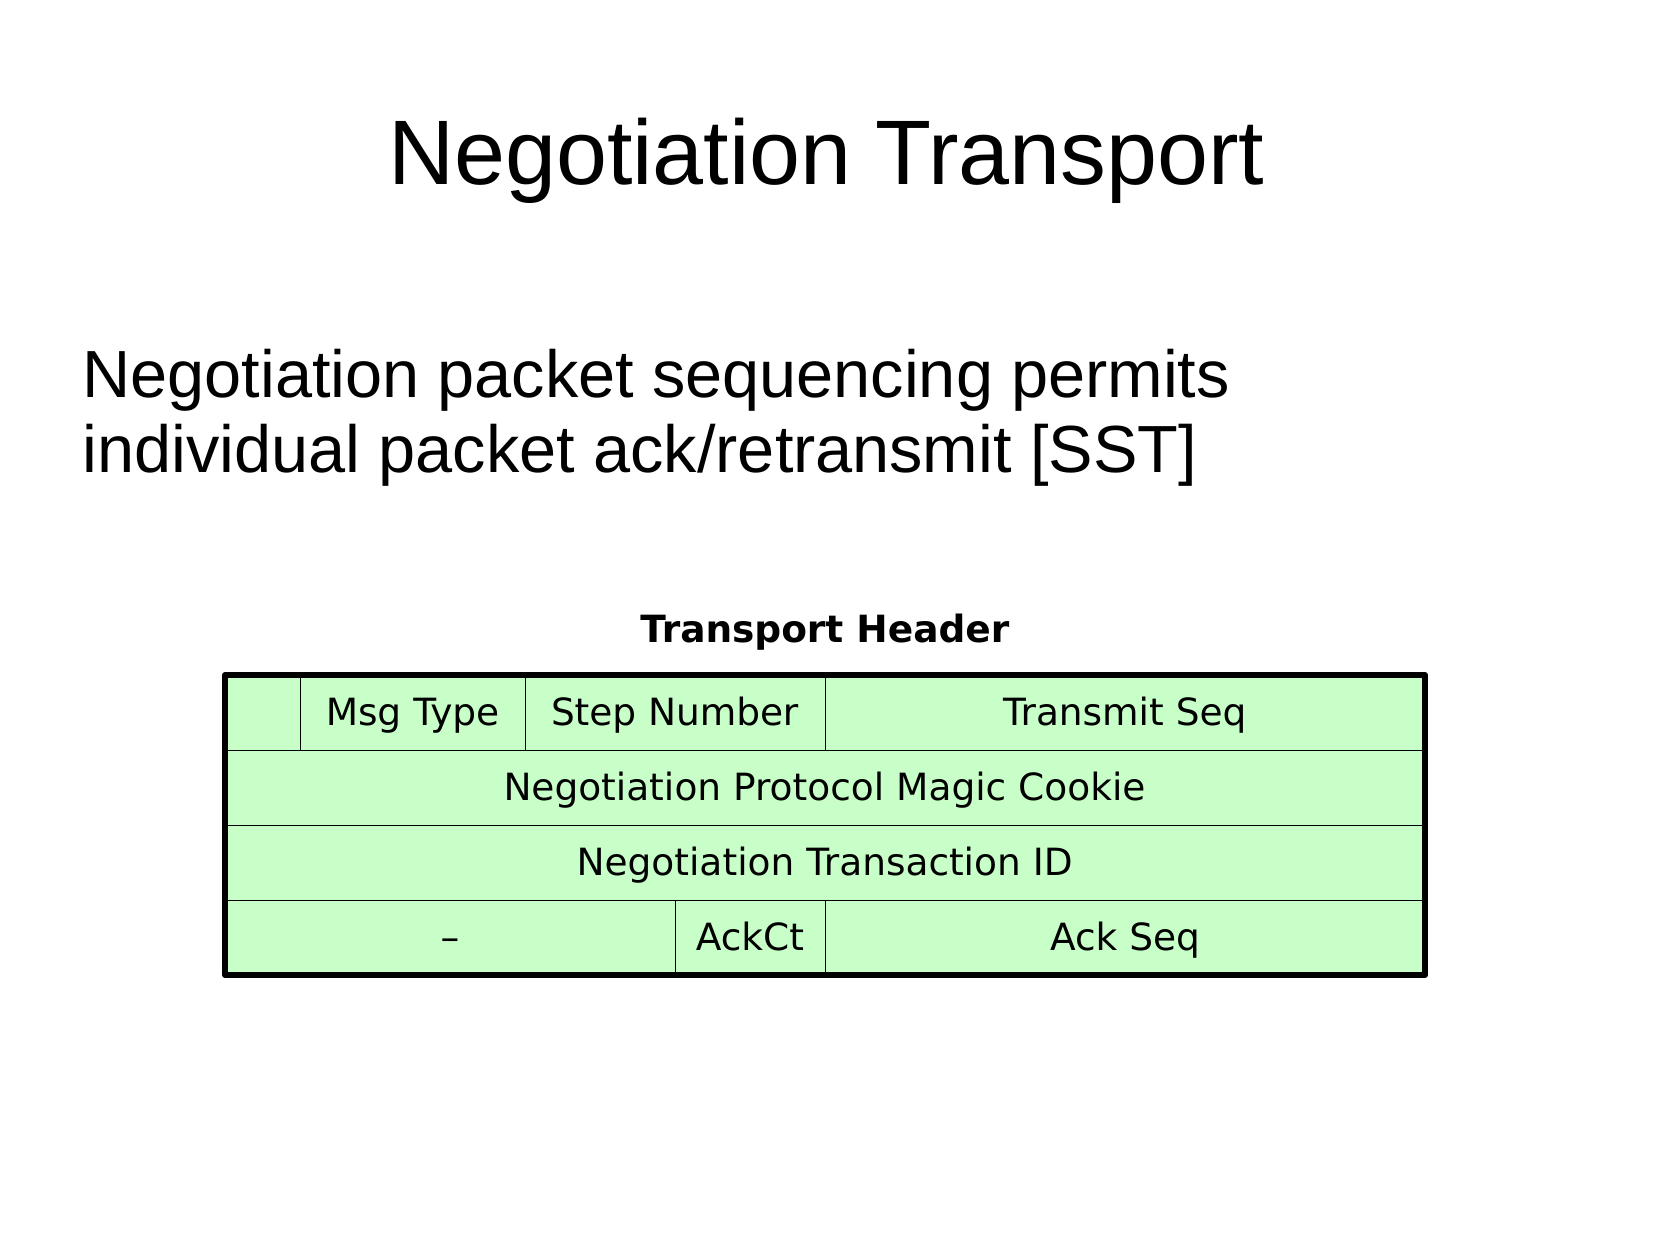

# Negotiation Transport
Negotiation packet sequencing permits
individual packet ack/retransmit [SST]
Transport Header
Msg Type
Step Number
Transmit Seq
Negotiation Protocol Magic Cookie
Negotiation Transaction ID
–
AckCt
Ack Seq